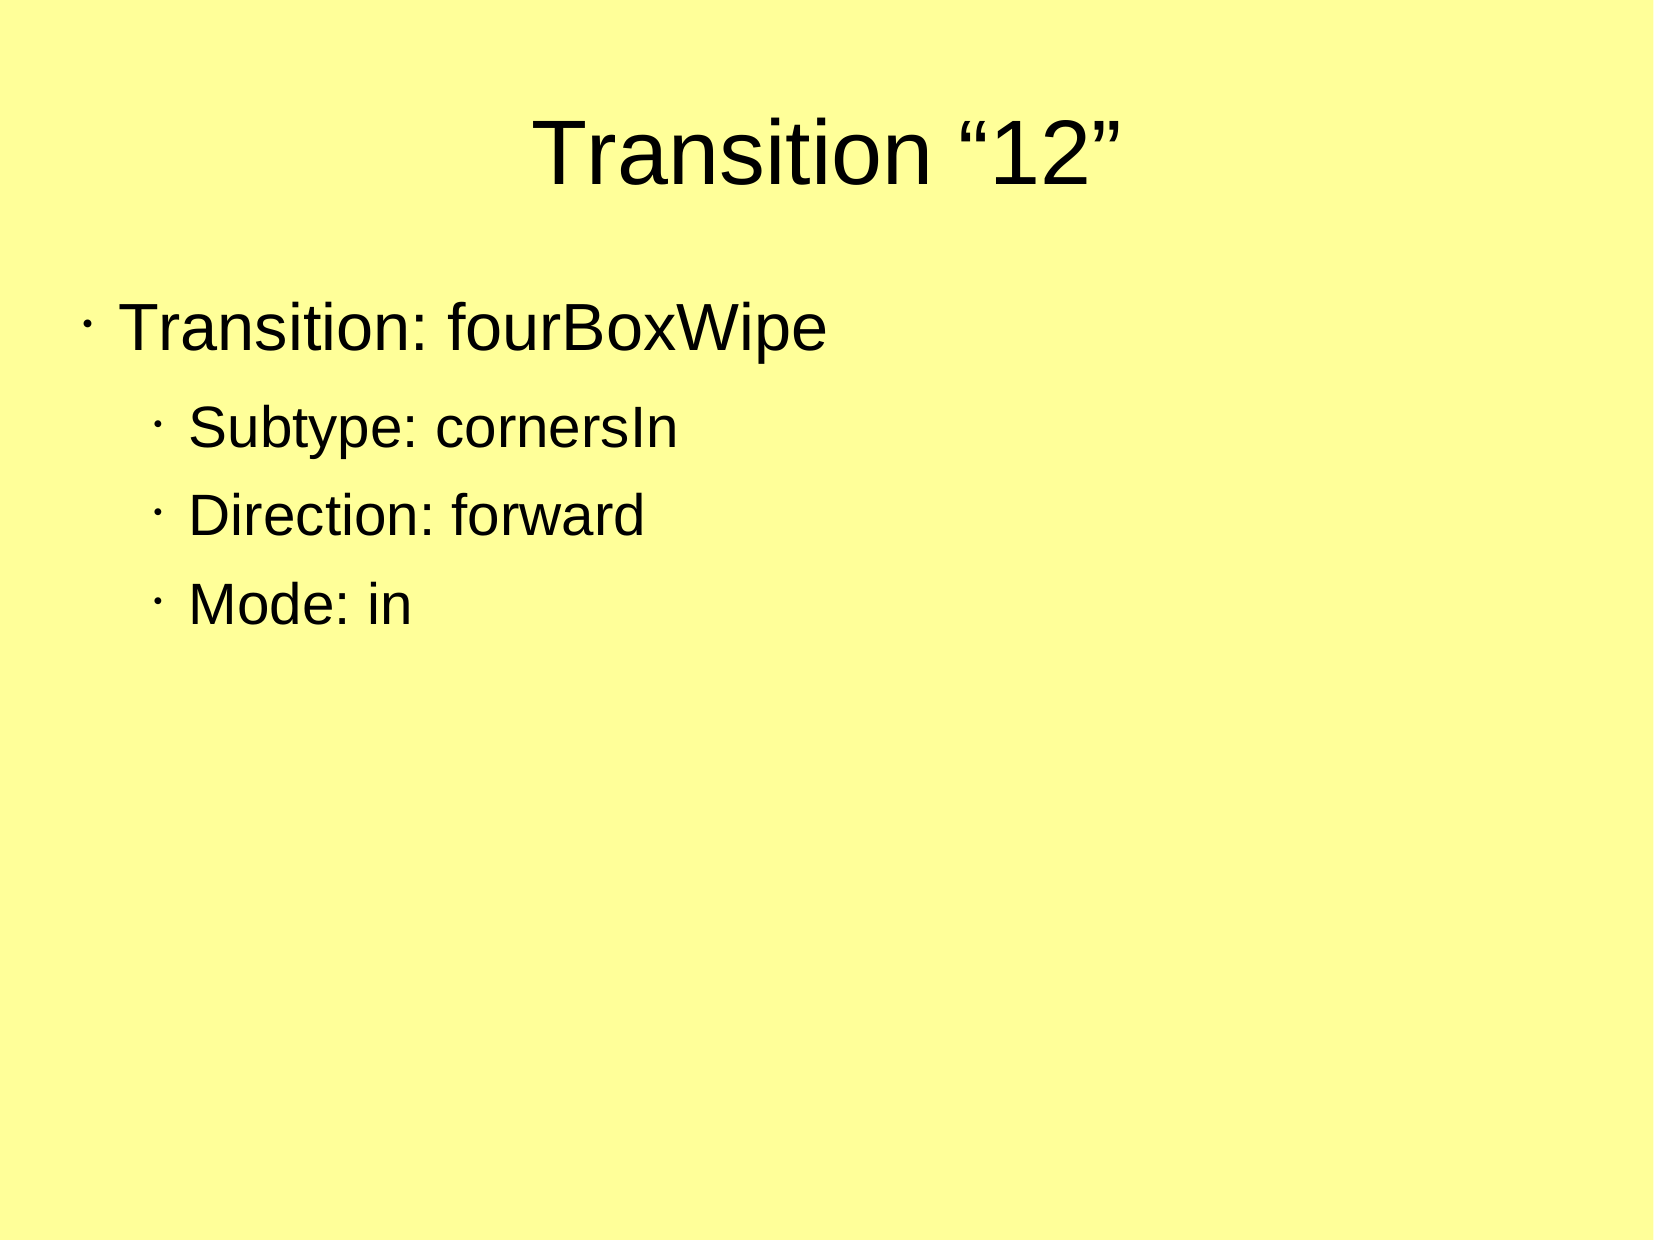

# Transition “12”
Transition: fourBoxWipe
Subtype: cornersIn
Direction: forward
Mode: in